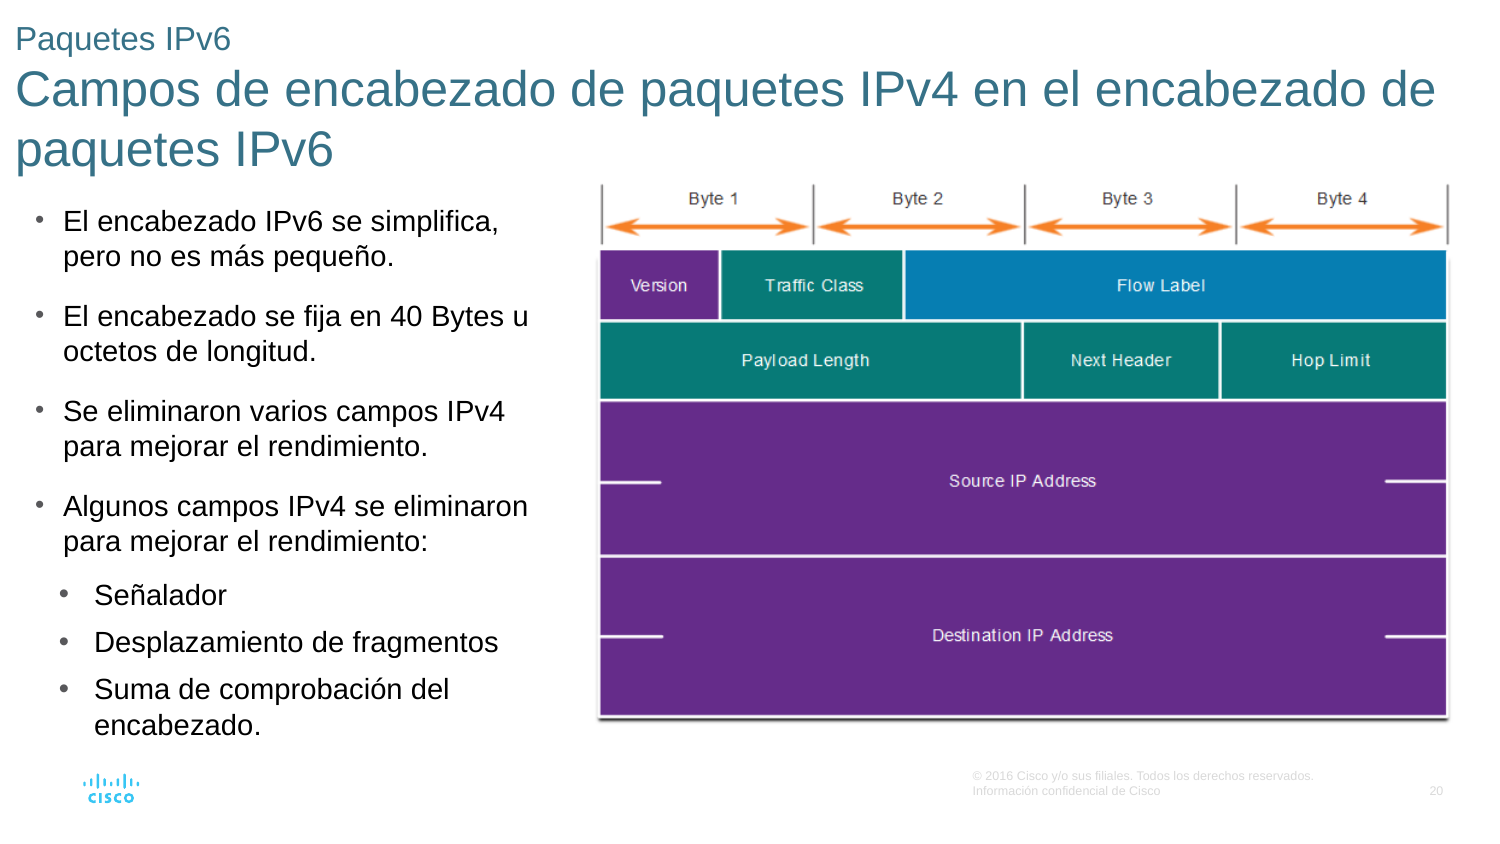

# Paquetes IPv6  Campos de encabezado de paquetes IPv4 en el encabezado de paquetes IPv6
El encabezado IPv6 se simplifica, pero no es más pequeño.
El encabezado se fija en 40 Bytes u octetos de longitud.
Se eliminaron varios campos IPv4 para mejorar el rendimiento.
Algunos campos IPv4 se eliminaron para mejorar el rendimiento:
Señalador
Desplazamiento de fragmentos
Suma de comprobación del encabezado.